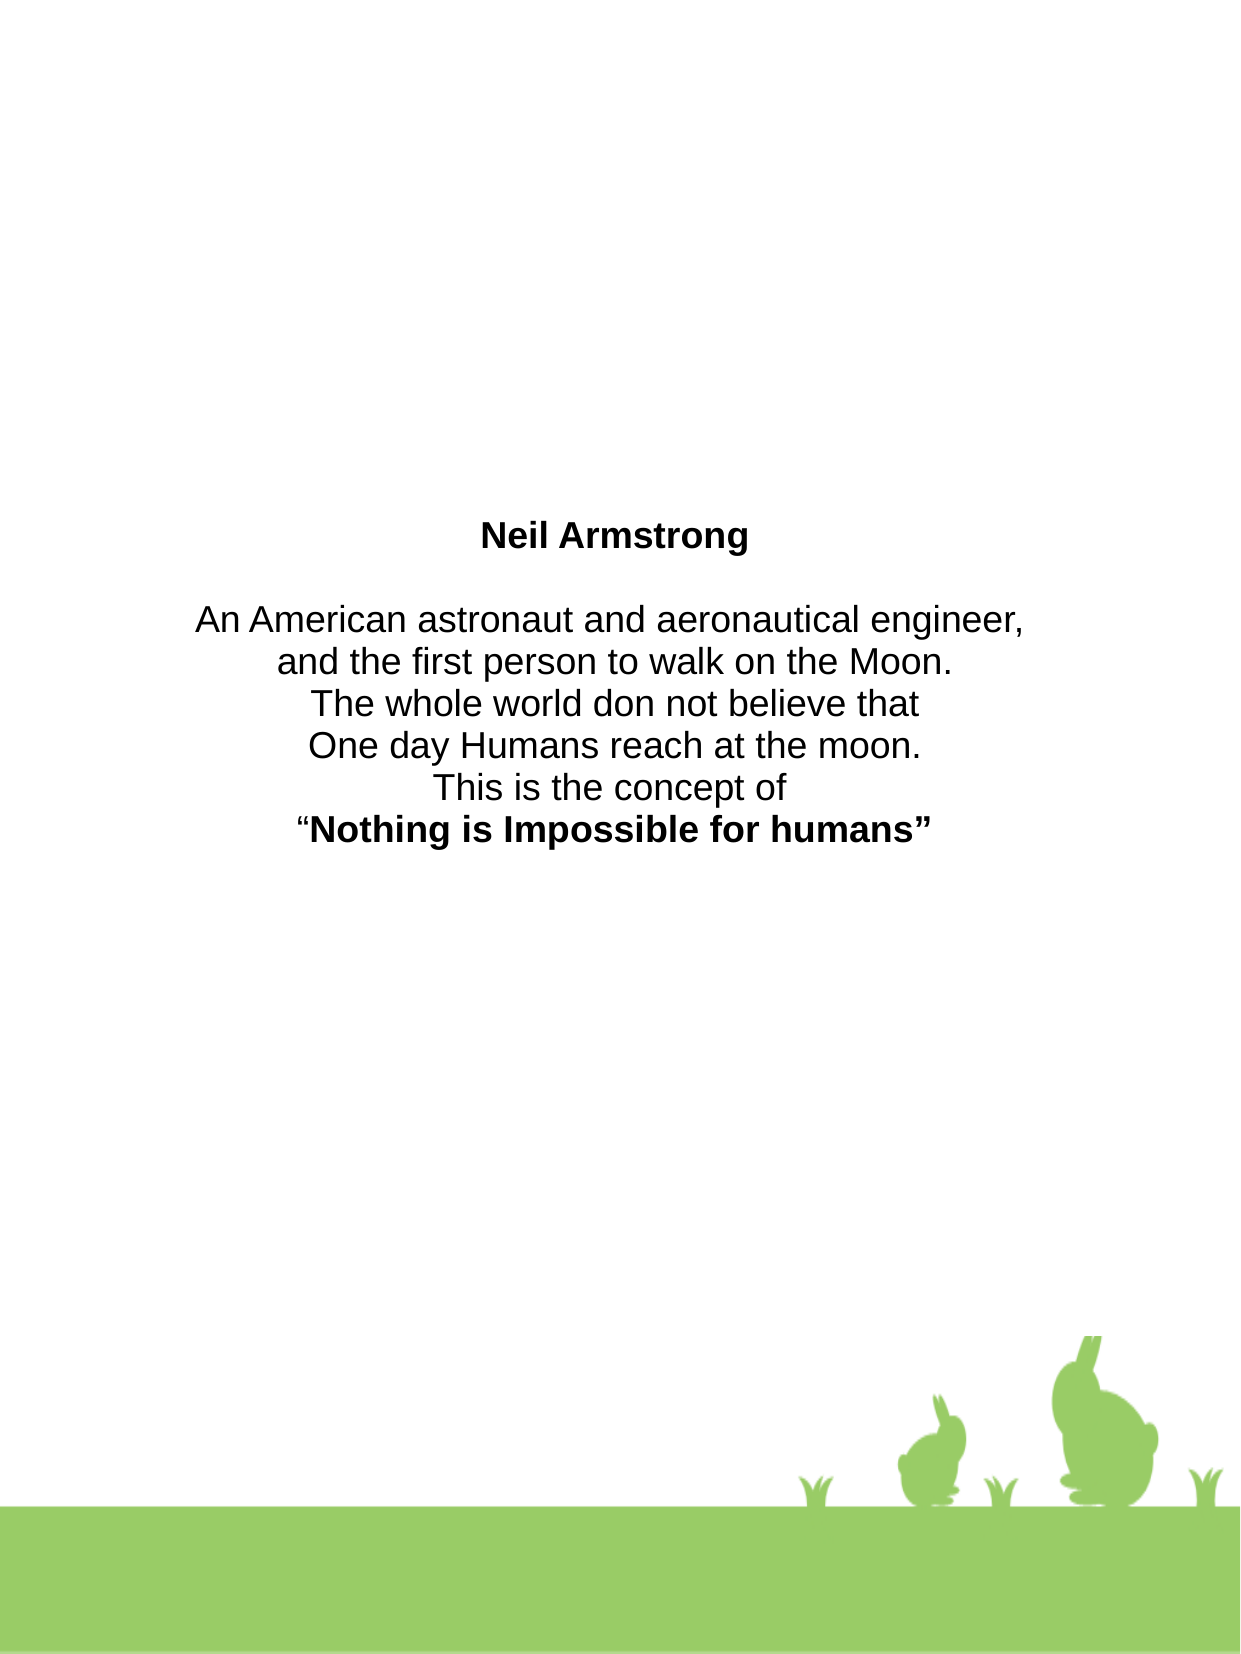

Neil Armstrong
An American astronaut and aeronautical engineer,
and the first person to walk on the Moon.
The whole world don not believe that
One day Humans reach at the moon.
This is the concept of
“Nothing is Impossible for humans”